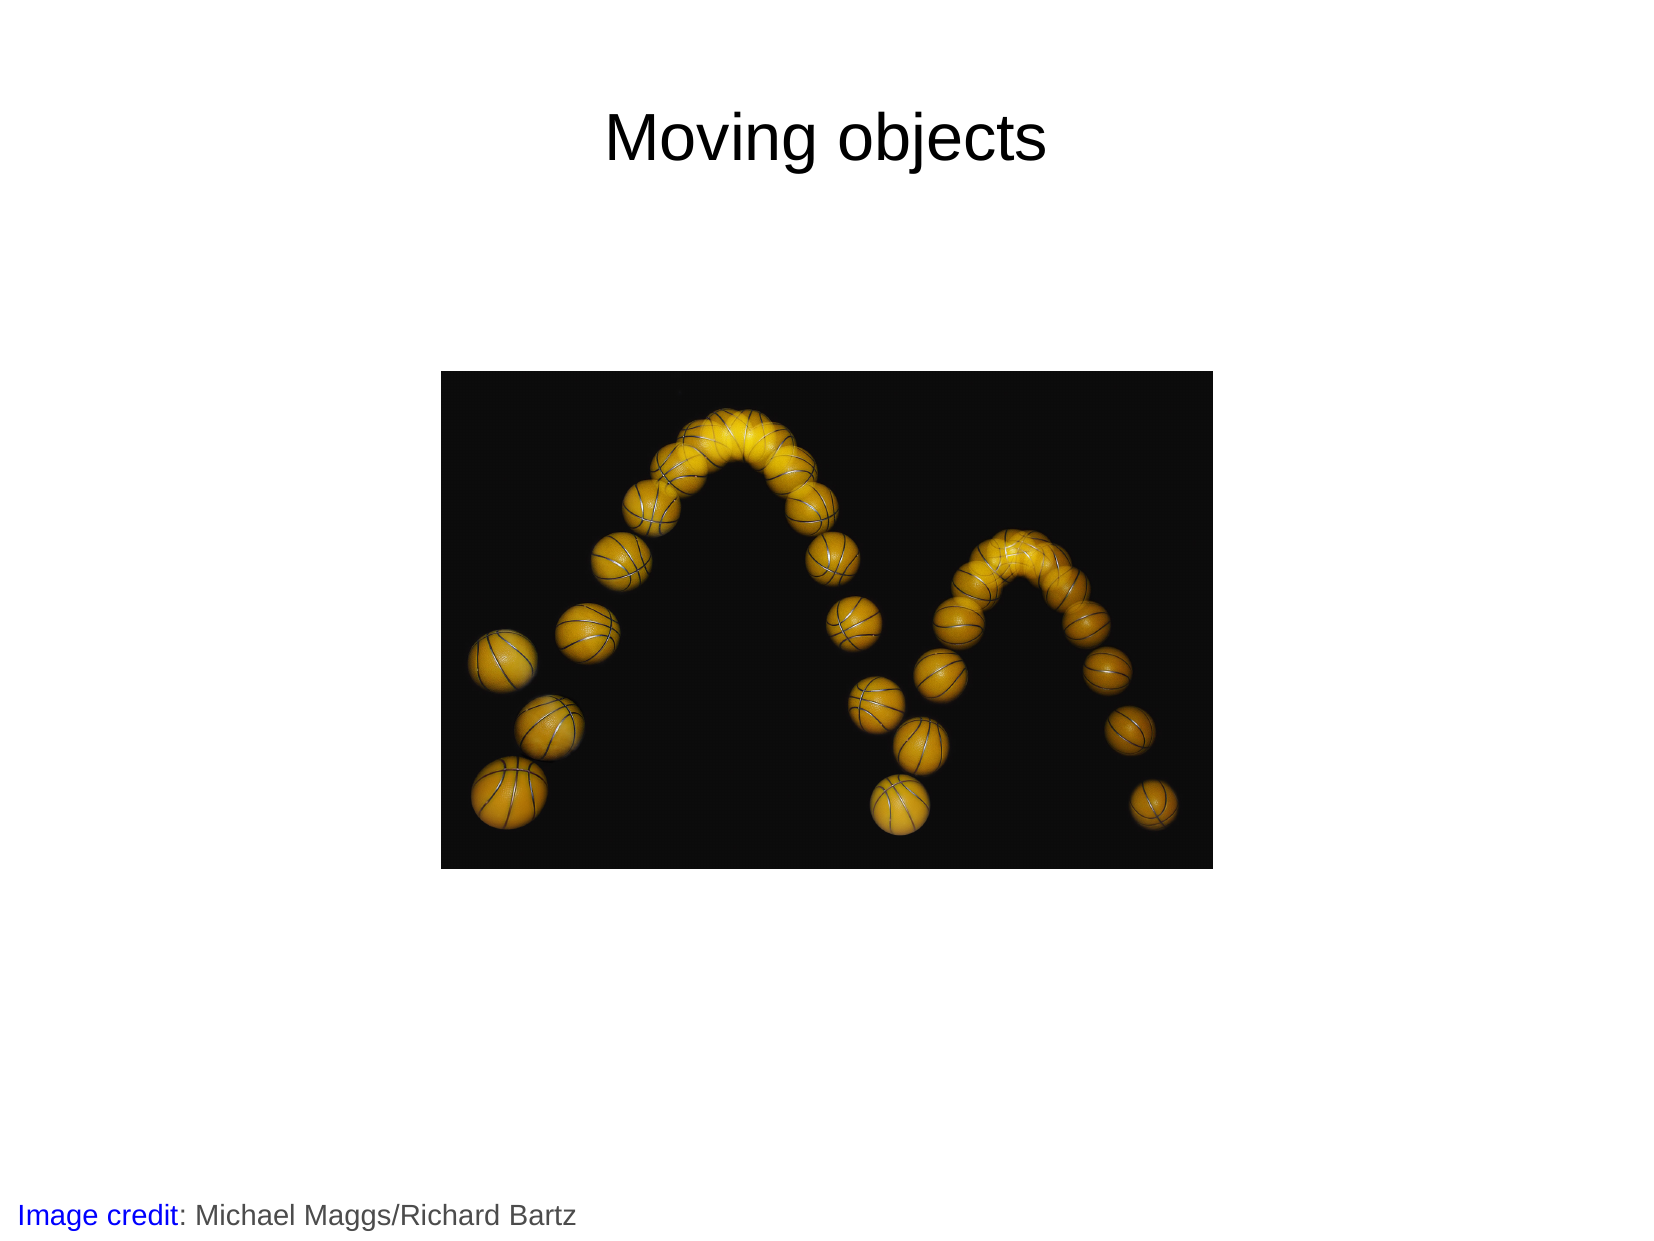

# Moving objects
Image credit: Michael Maggs/Richard Bartz